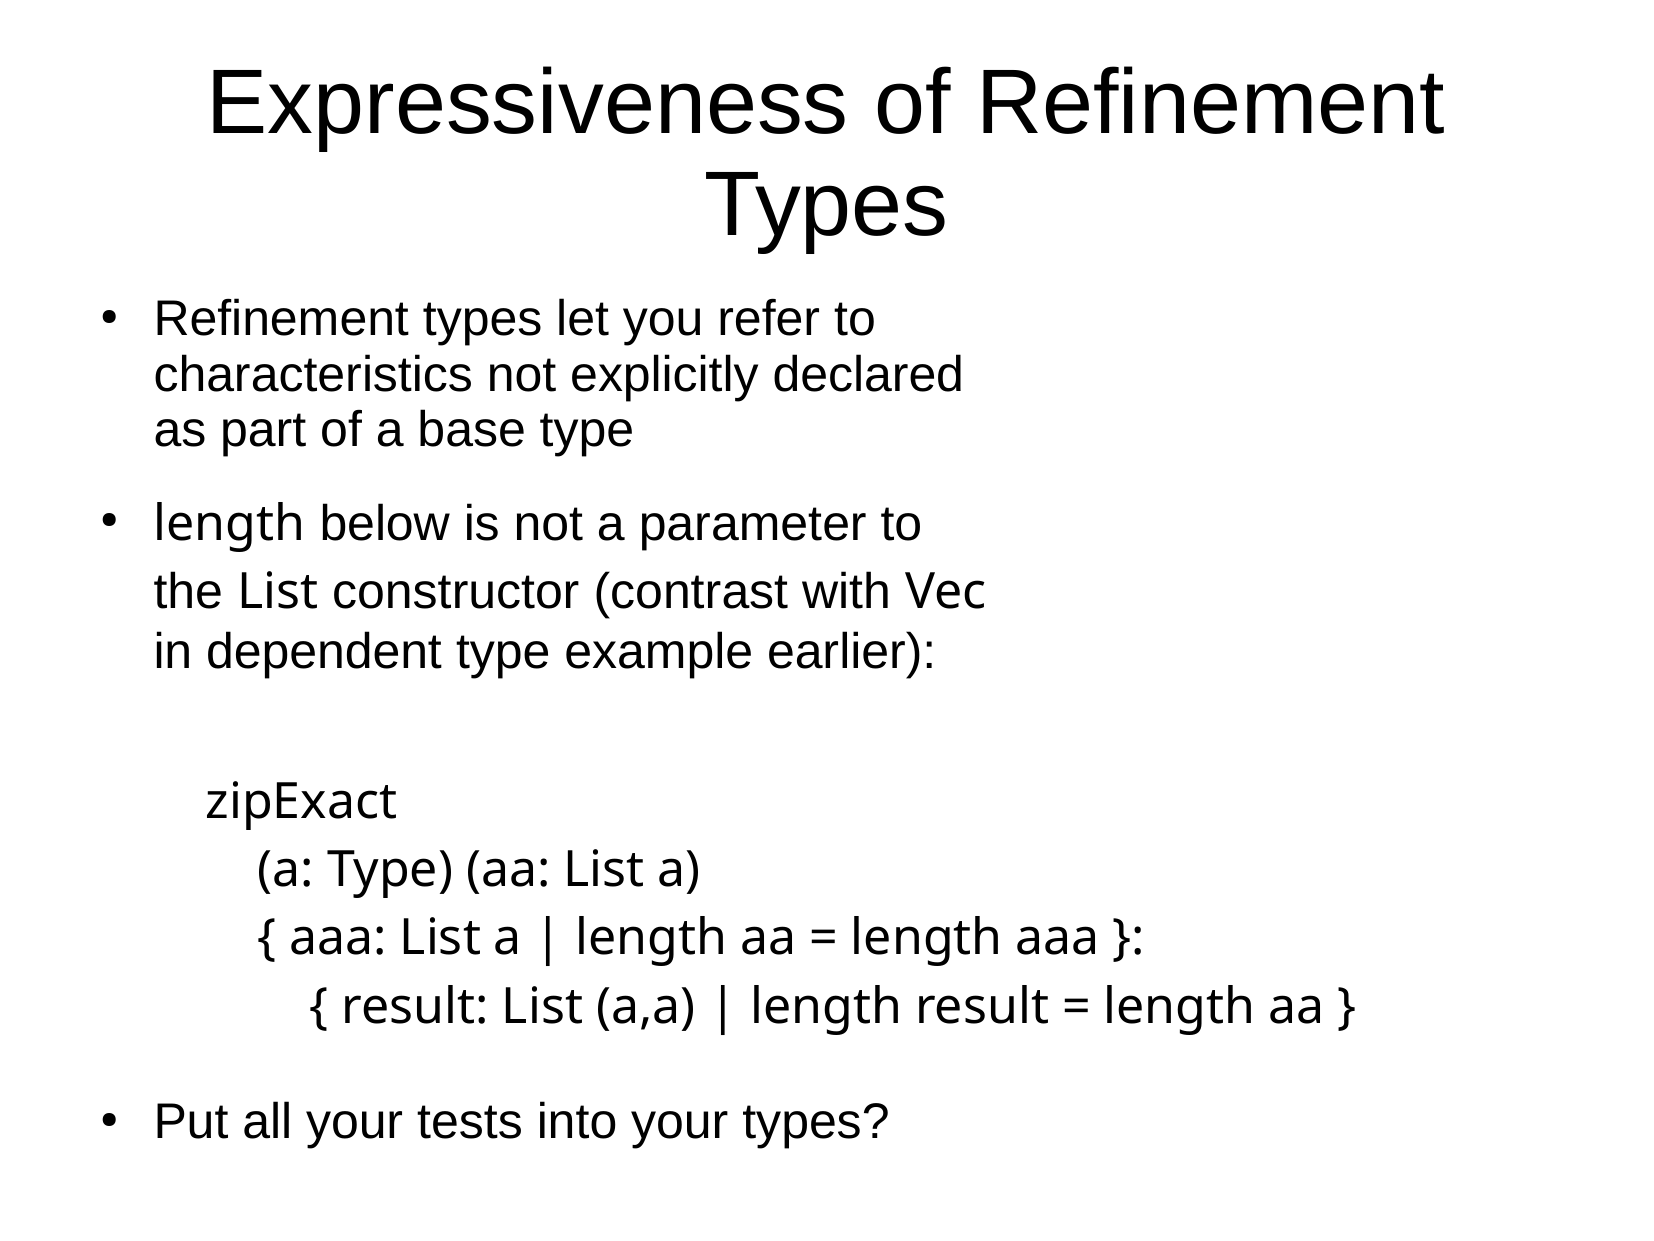

# Expressiveness of Refinement Types
Refinement types let you refer to characteristics not explicitly declared as part of a base type
length below is not a parameter to the List constructor (contrast with Vec in dependent type example earlier):
 zipExact
 (a: Type) (aa: List a)
 { aaa: List a | length aa = length aaa }:
 { result: List (a,a) | length result = length aa }
Put all your tests into your types?